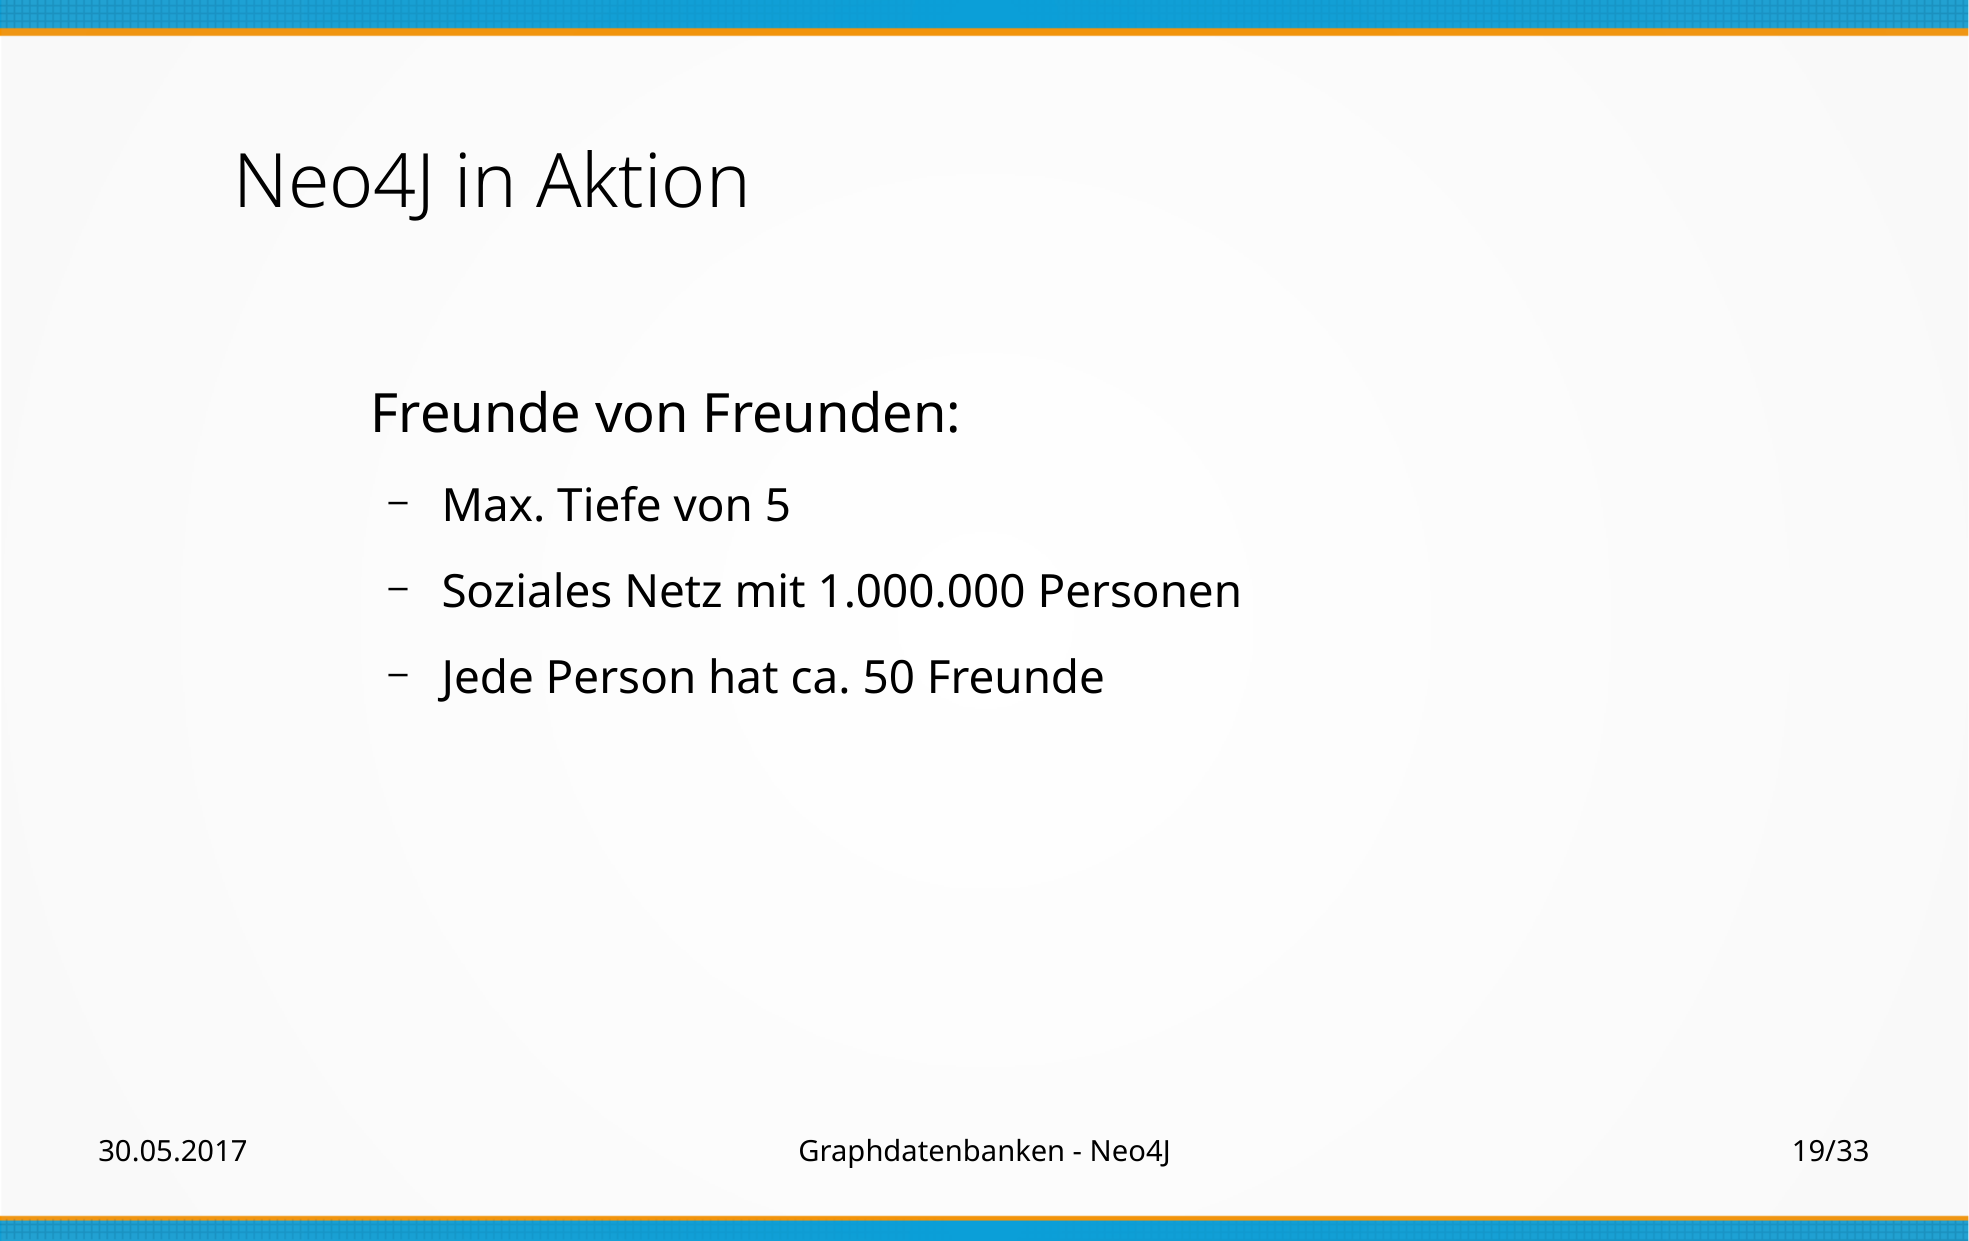

# Neo4J in Aktion
Freunde von Freunden:
Max. Tiefe von 5
Soziales Netz mit 1.000.000 Personen
Jede Person hat ca. 50 Freunde
30.05.2017
Graphdatenbanken - Neo4J
19